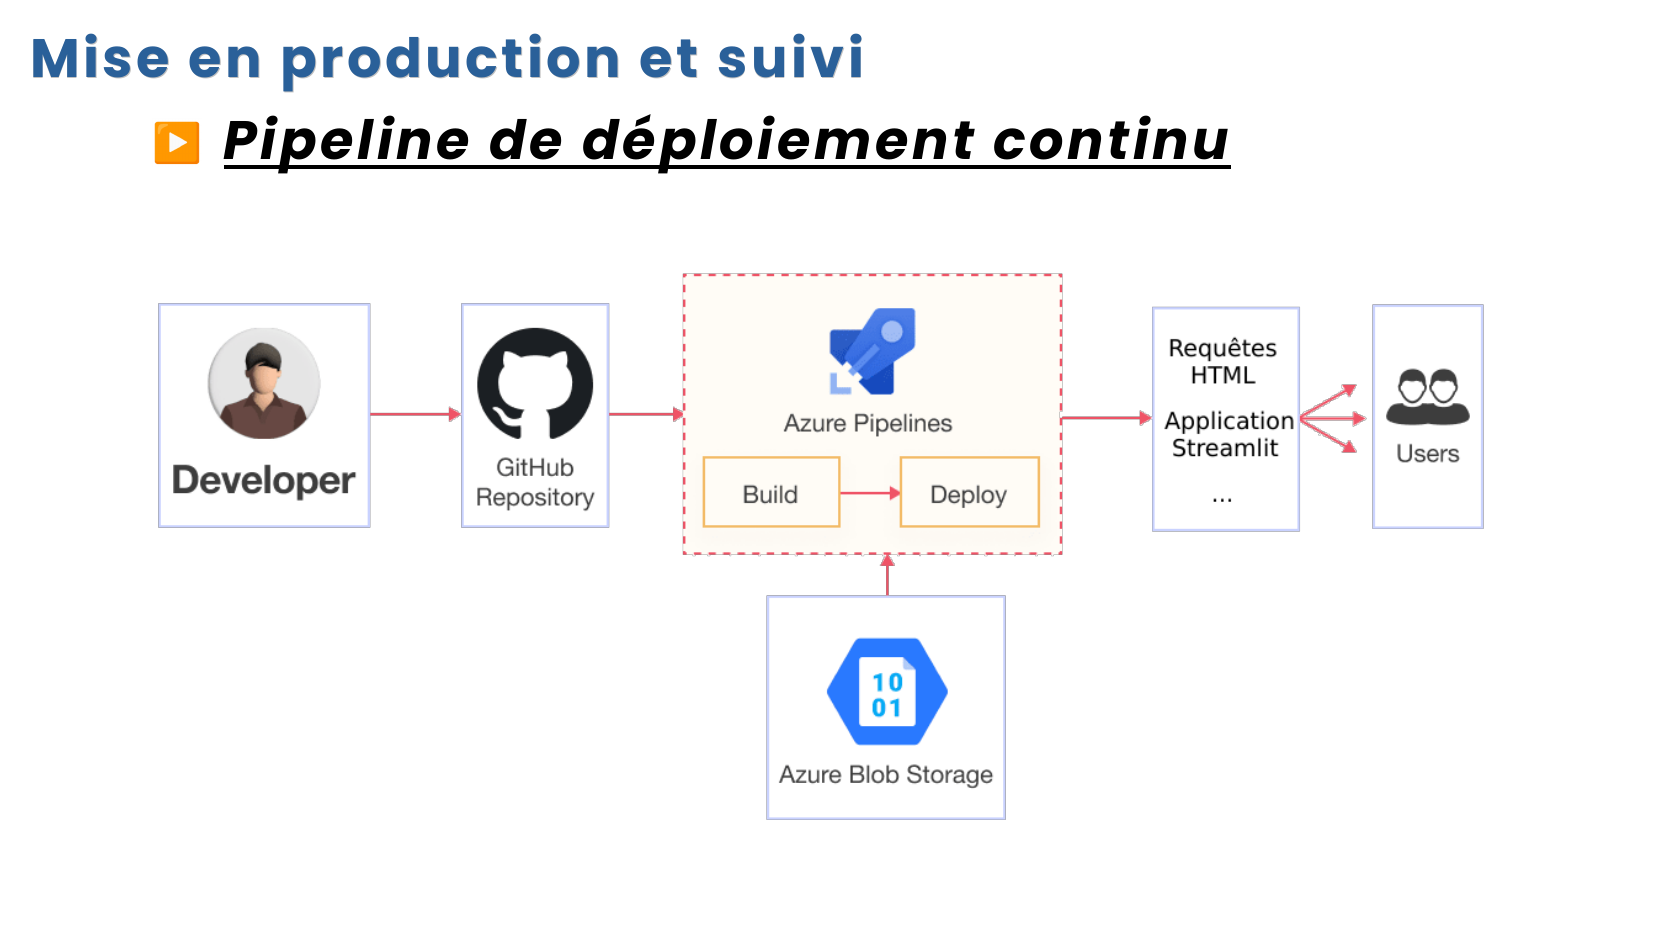

Mise en production et suivi
Pipeline de déploiement continu